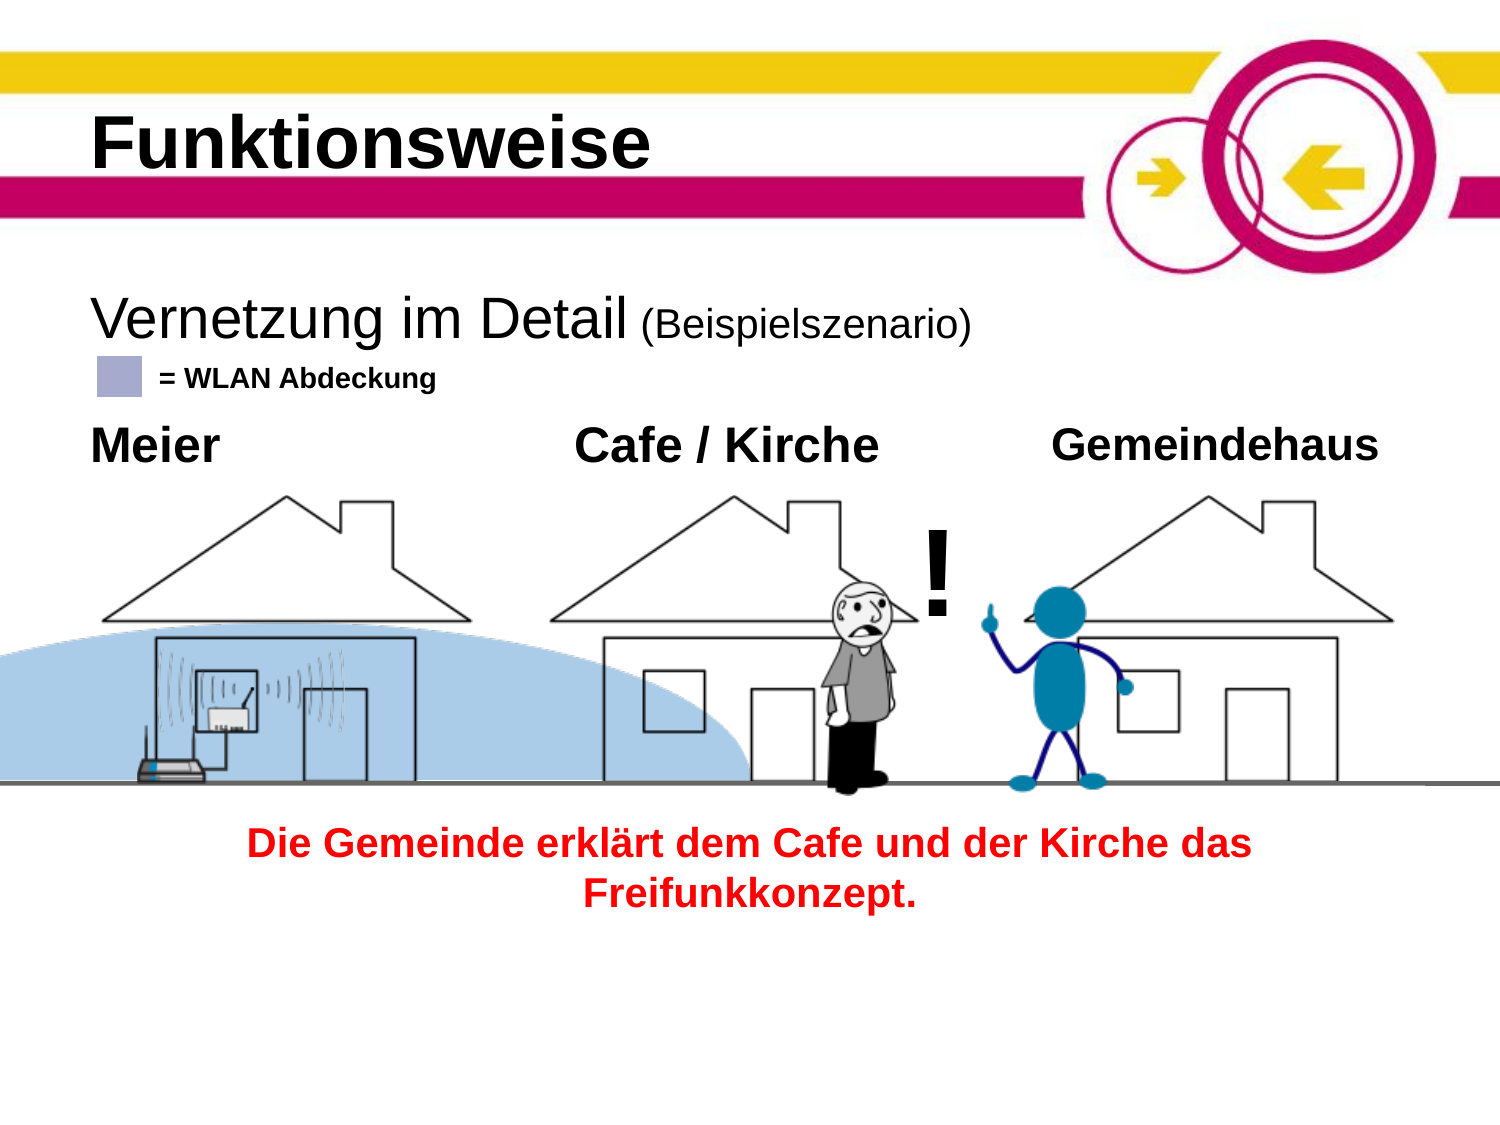

Funktionsweise
Vernetzung im Detail (Beispielszenario)
= WLAN Abdeckung
Meier
Cafe / Kirche
Gemeindehaus
!
Die Gemeinde erklärt dem Cafe und der Kirche das Freifunkkonzept.